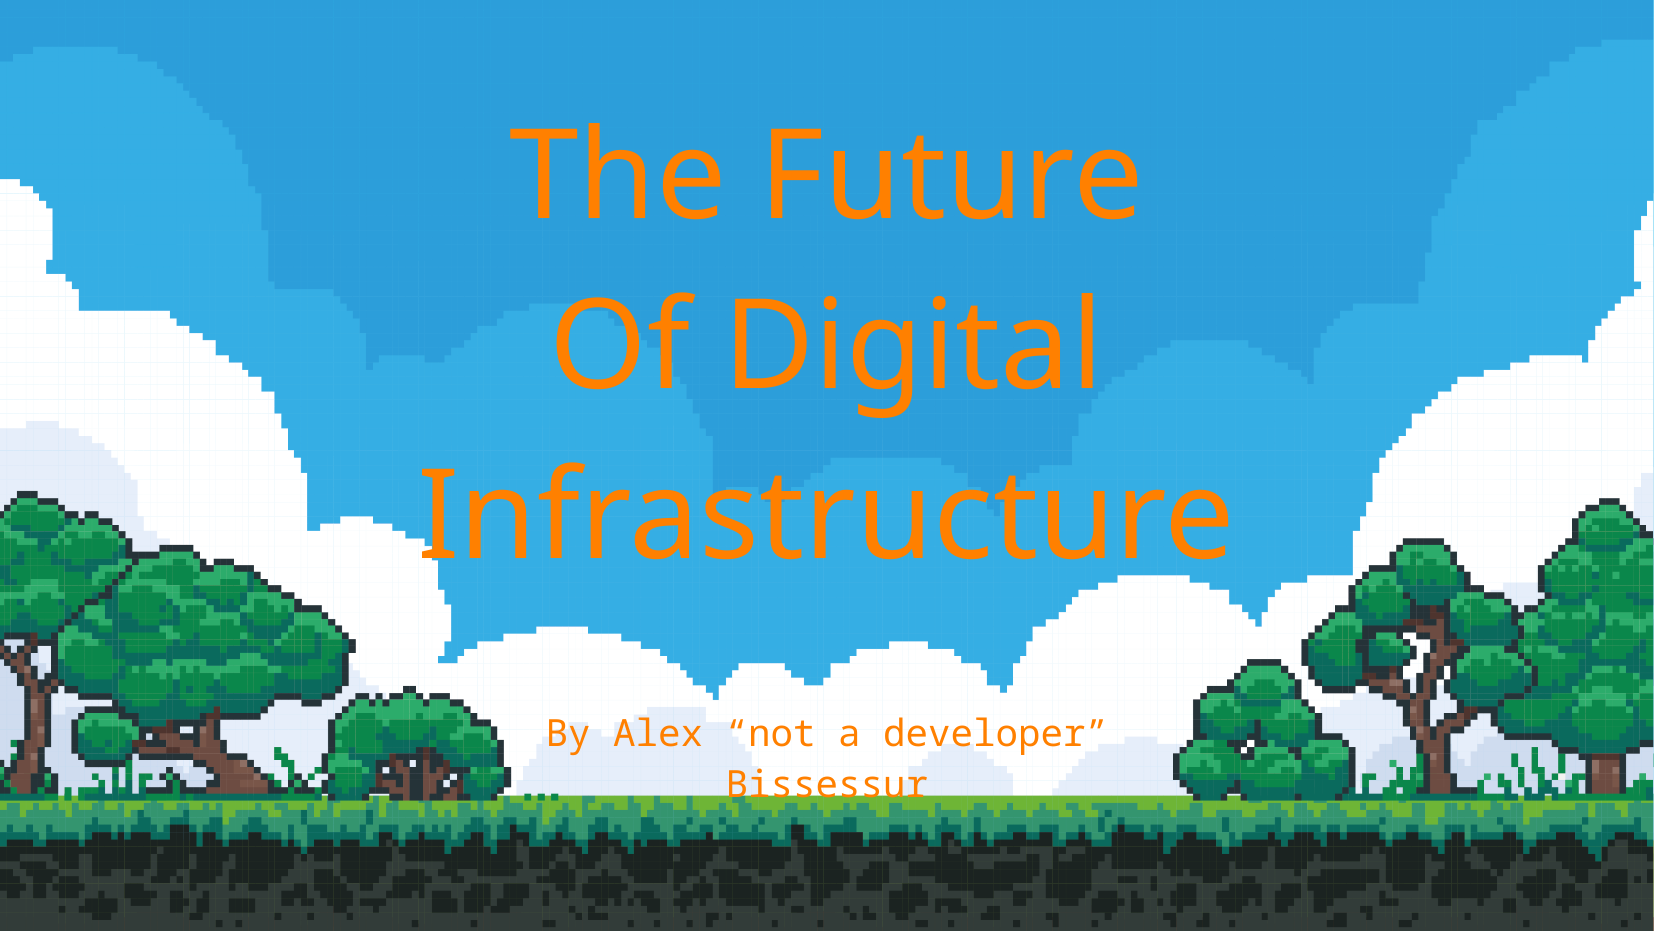

The Future
Of Digital
Infrastructure
By Alex “not a developer” Bissessur